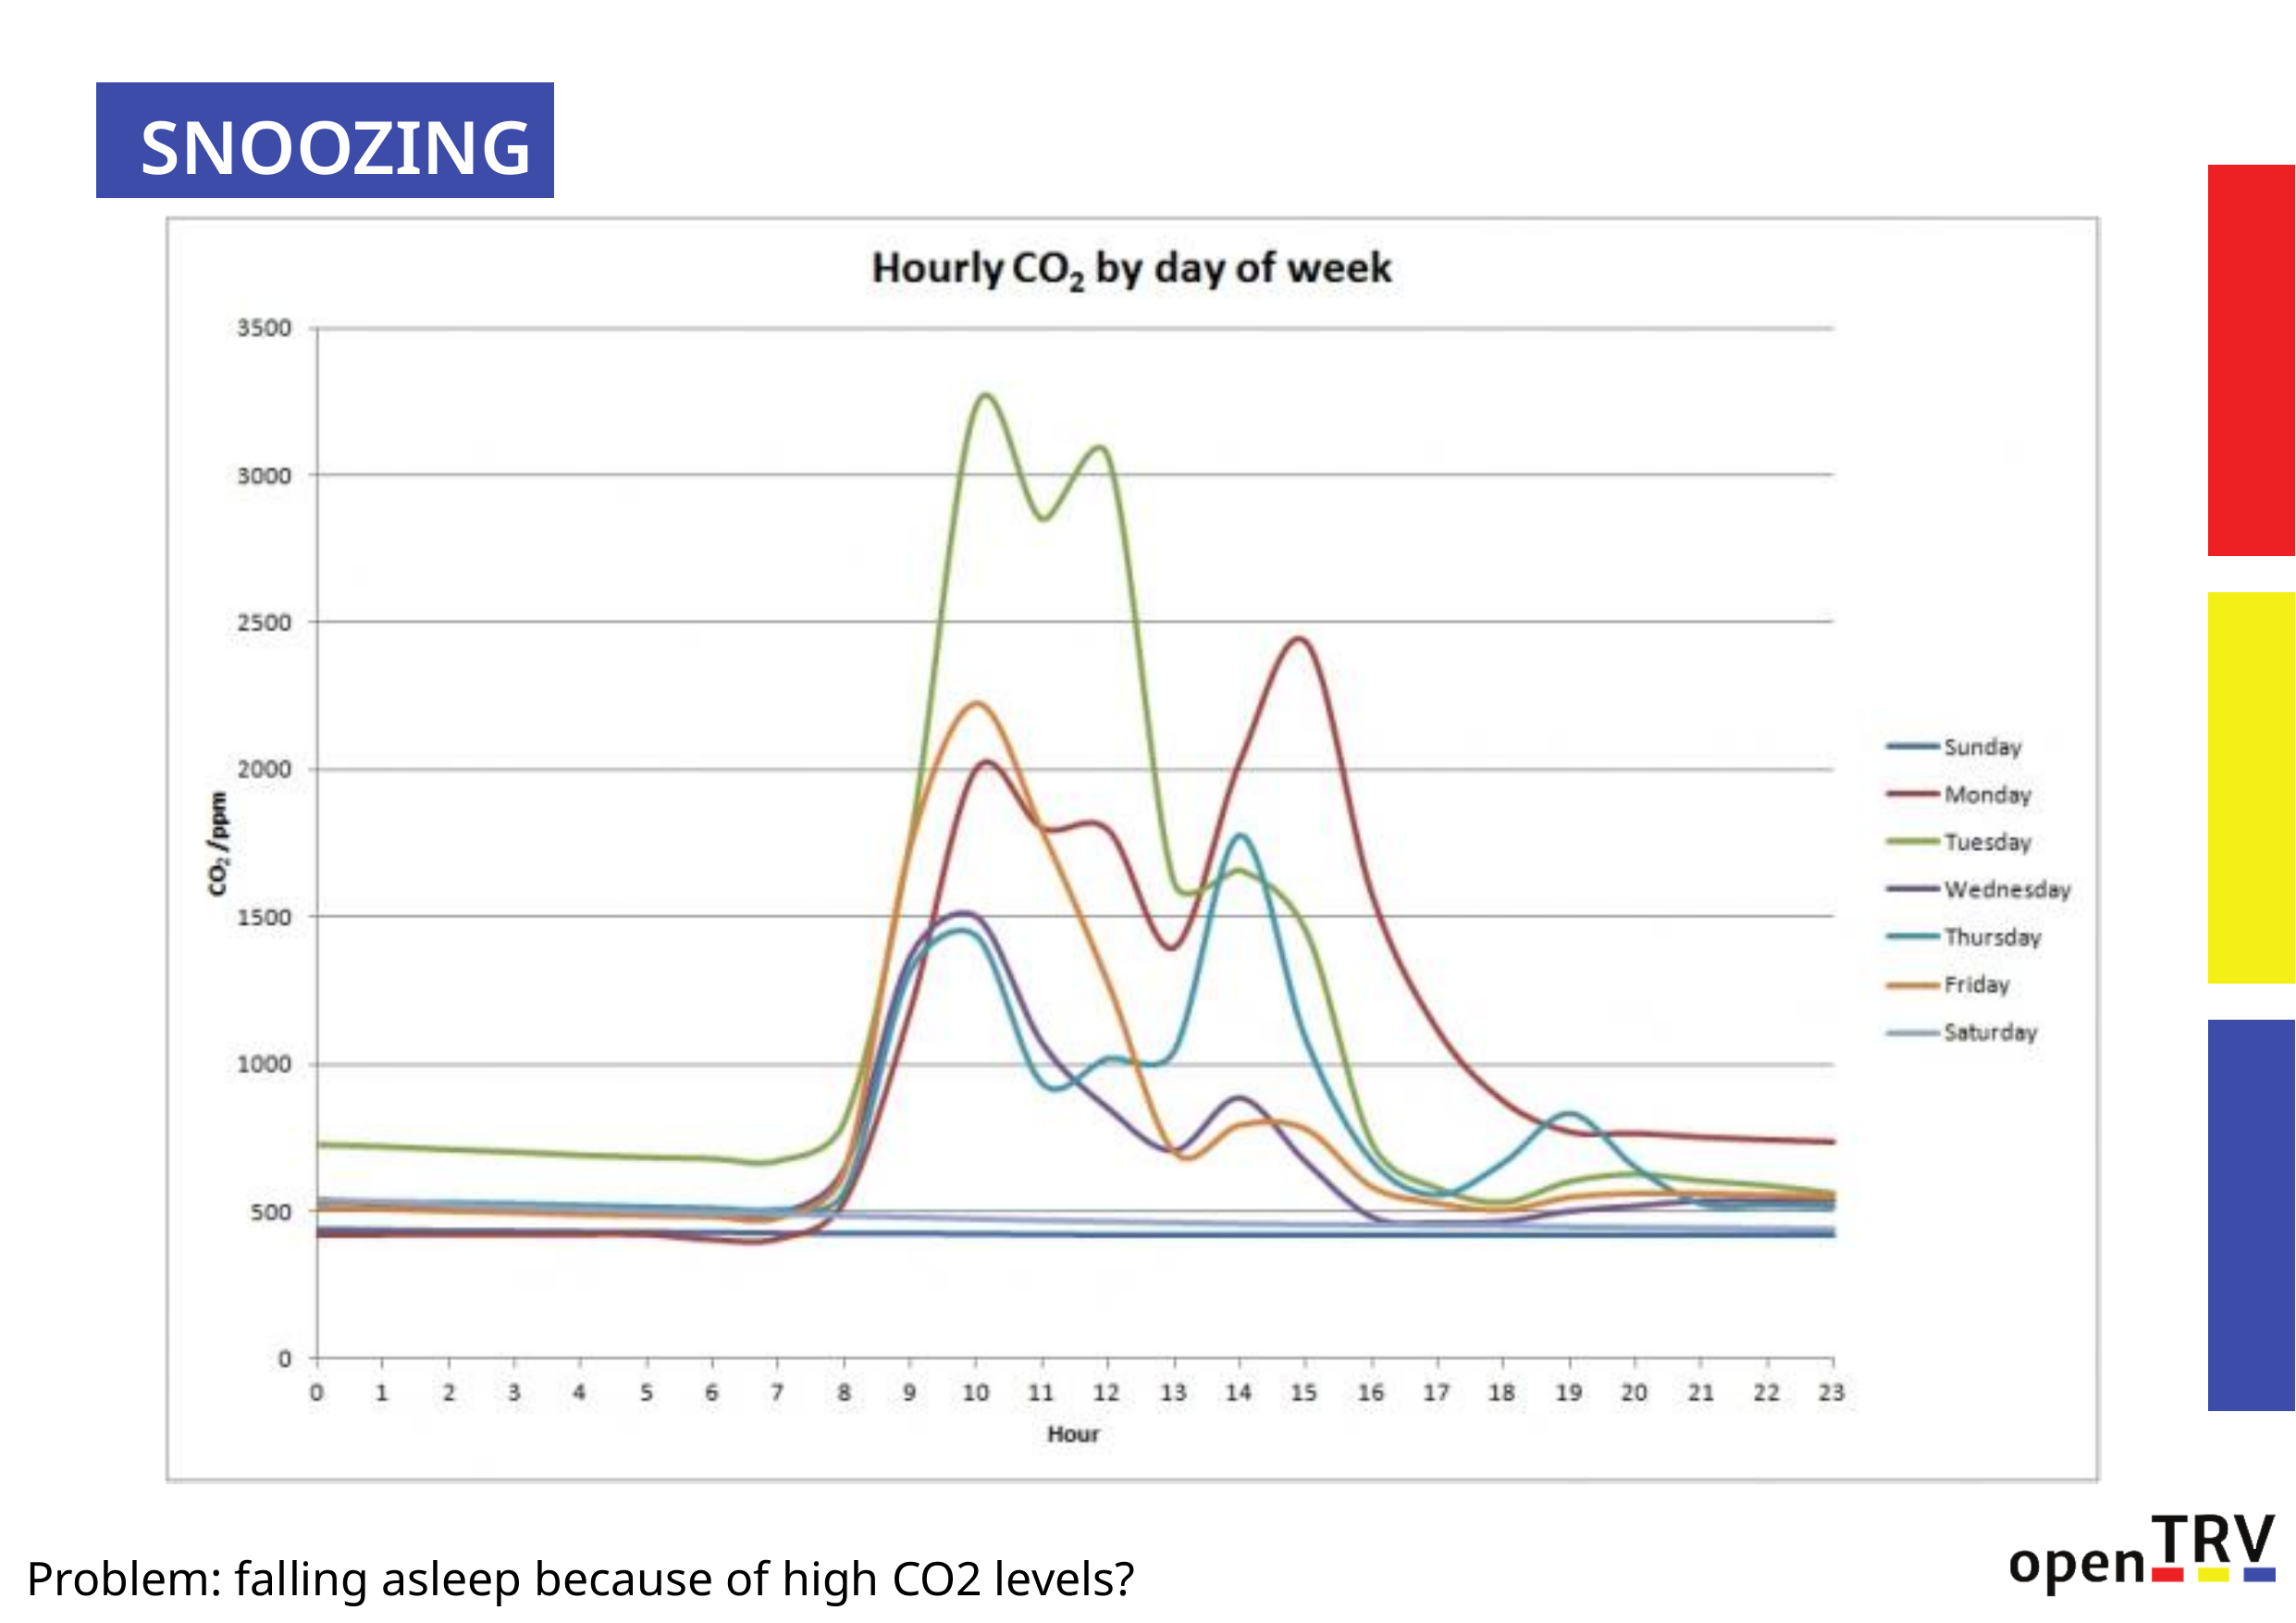

SNOOZING
Problem: falling asleep because of high CO2 levels?